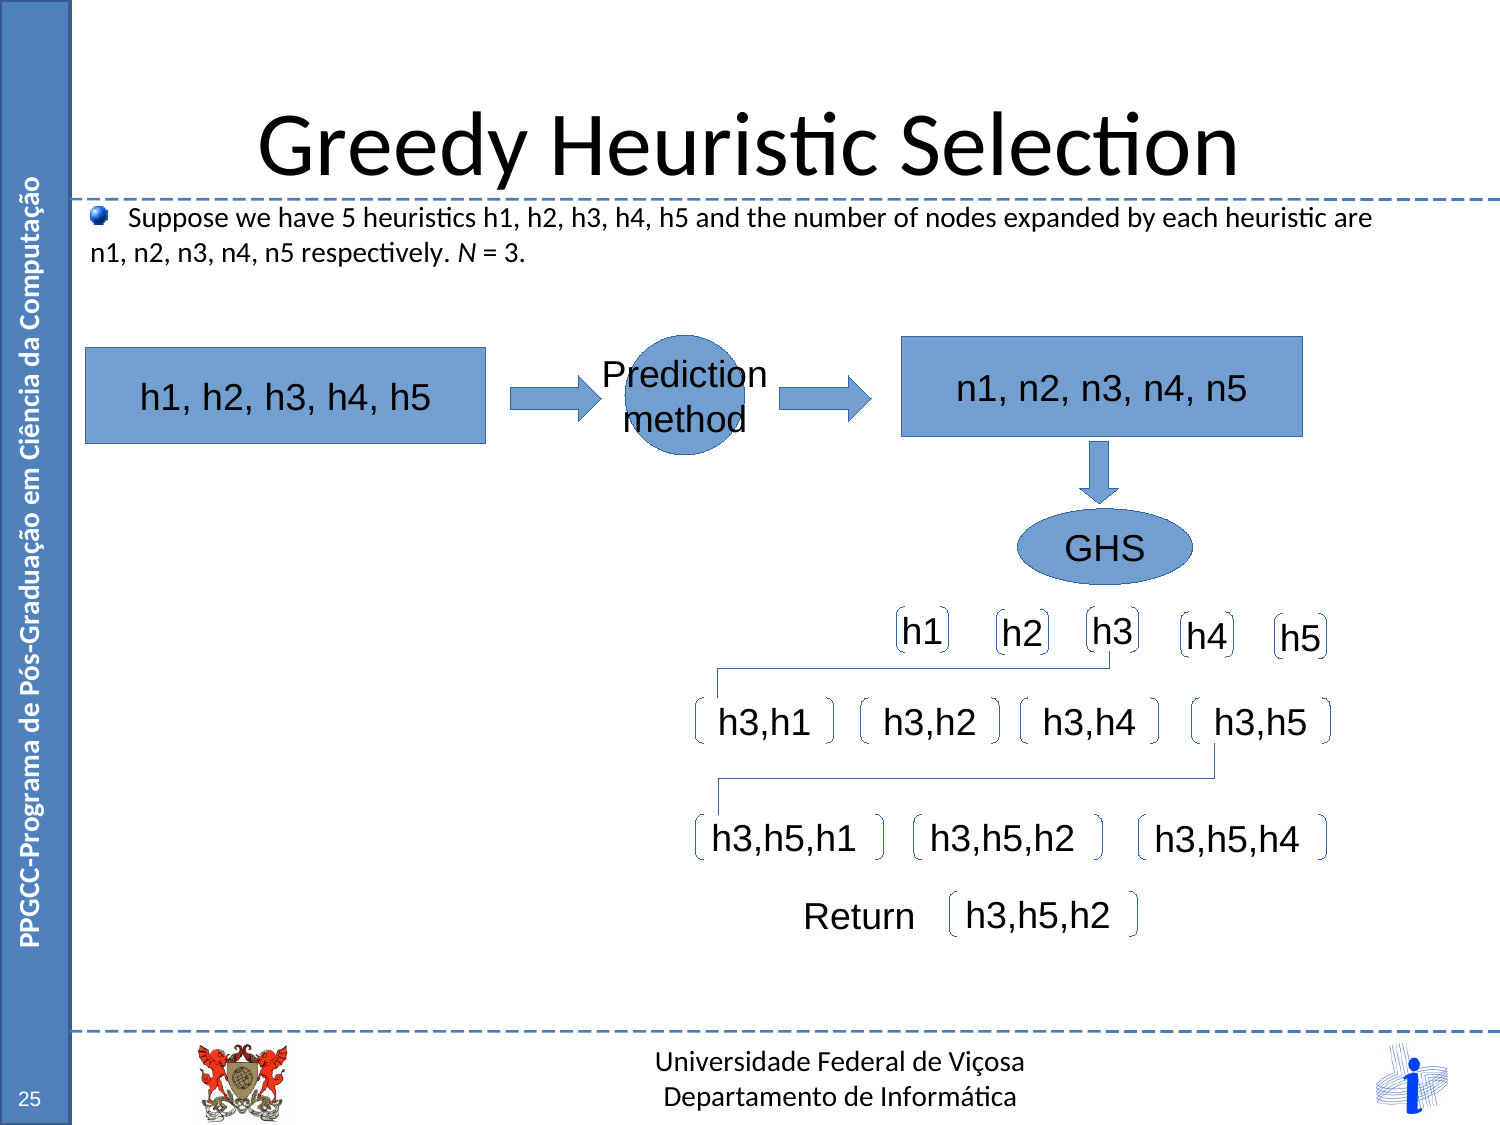

Greedy Heuristic Selection
 Suppose we have 5 heuristics h1, h2, h3, h4, h5 and the number of nodes expanded by each heuristic are n1, n2, n3, n4, n5 respectively. N = 3.
Prediction
method
n1, n2, n3, n4, n5
h1, h2, h3, h4, h5
GHS
PPGCC-Programa de Pós-Graduação em Ciência da Computação
h3
h1
h2
h4
h5
h3,h1
h3,h2
h3,h4
h3,h5
h3,h5,h1
h3,h5,h2
h3,h5,h4
Return
h3,h5,h2
Universidade Federal de Viçosa
Departamento de Informática
25